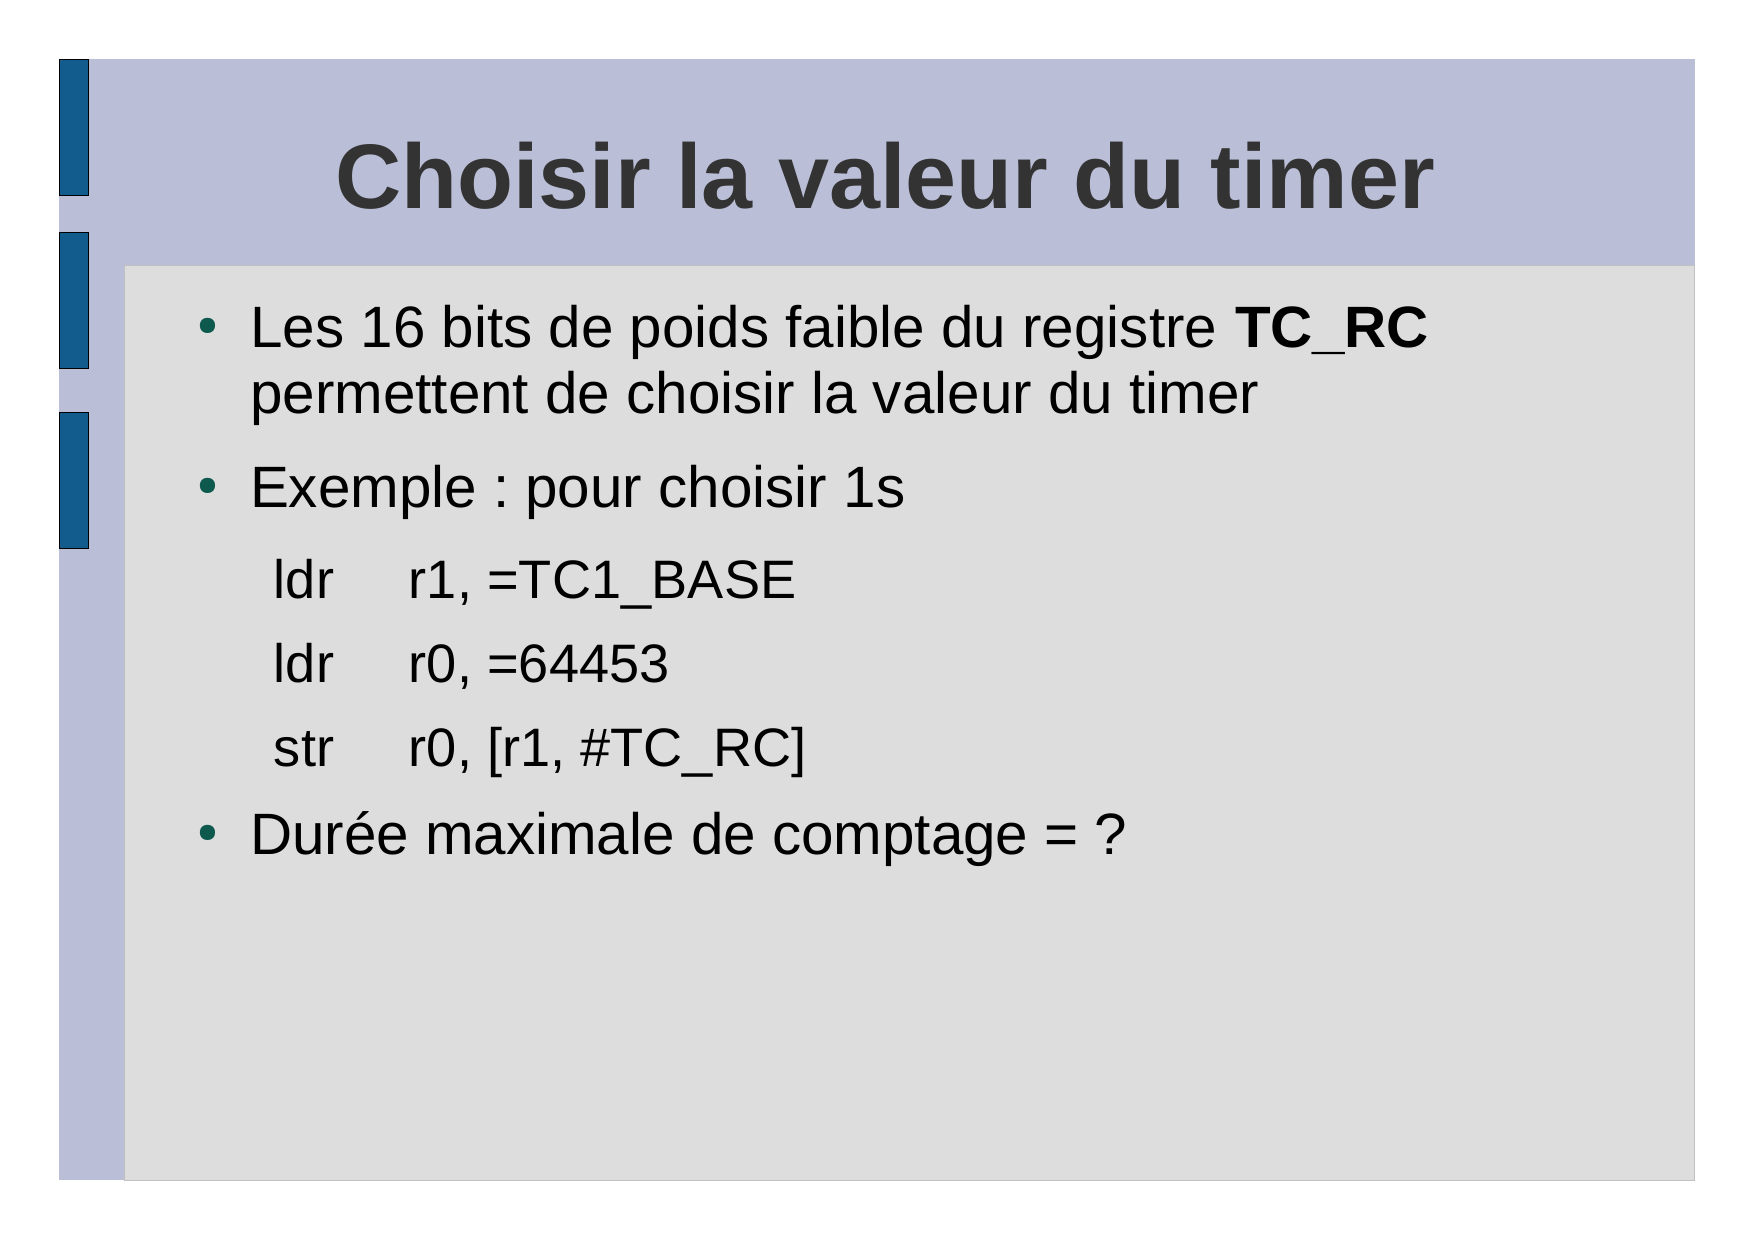

# Choisir la valeur du timer
Les 16 bits de poids faible du registre TC_RC permettent de choisir la valeur du timer
Exemple : pour choisir 1s
ldr r1, =TC1_BASE
ldr r0, =64453
str r0, [r1, #TC_RC]
Durée maximale de comptage = ?